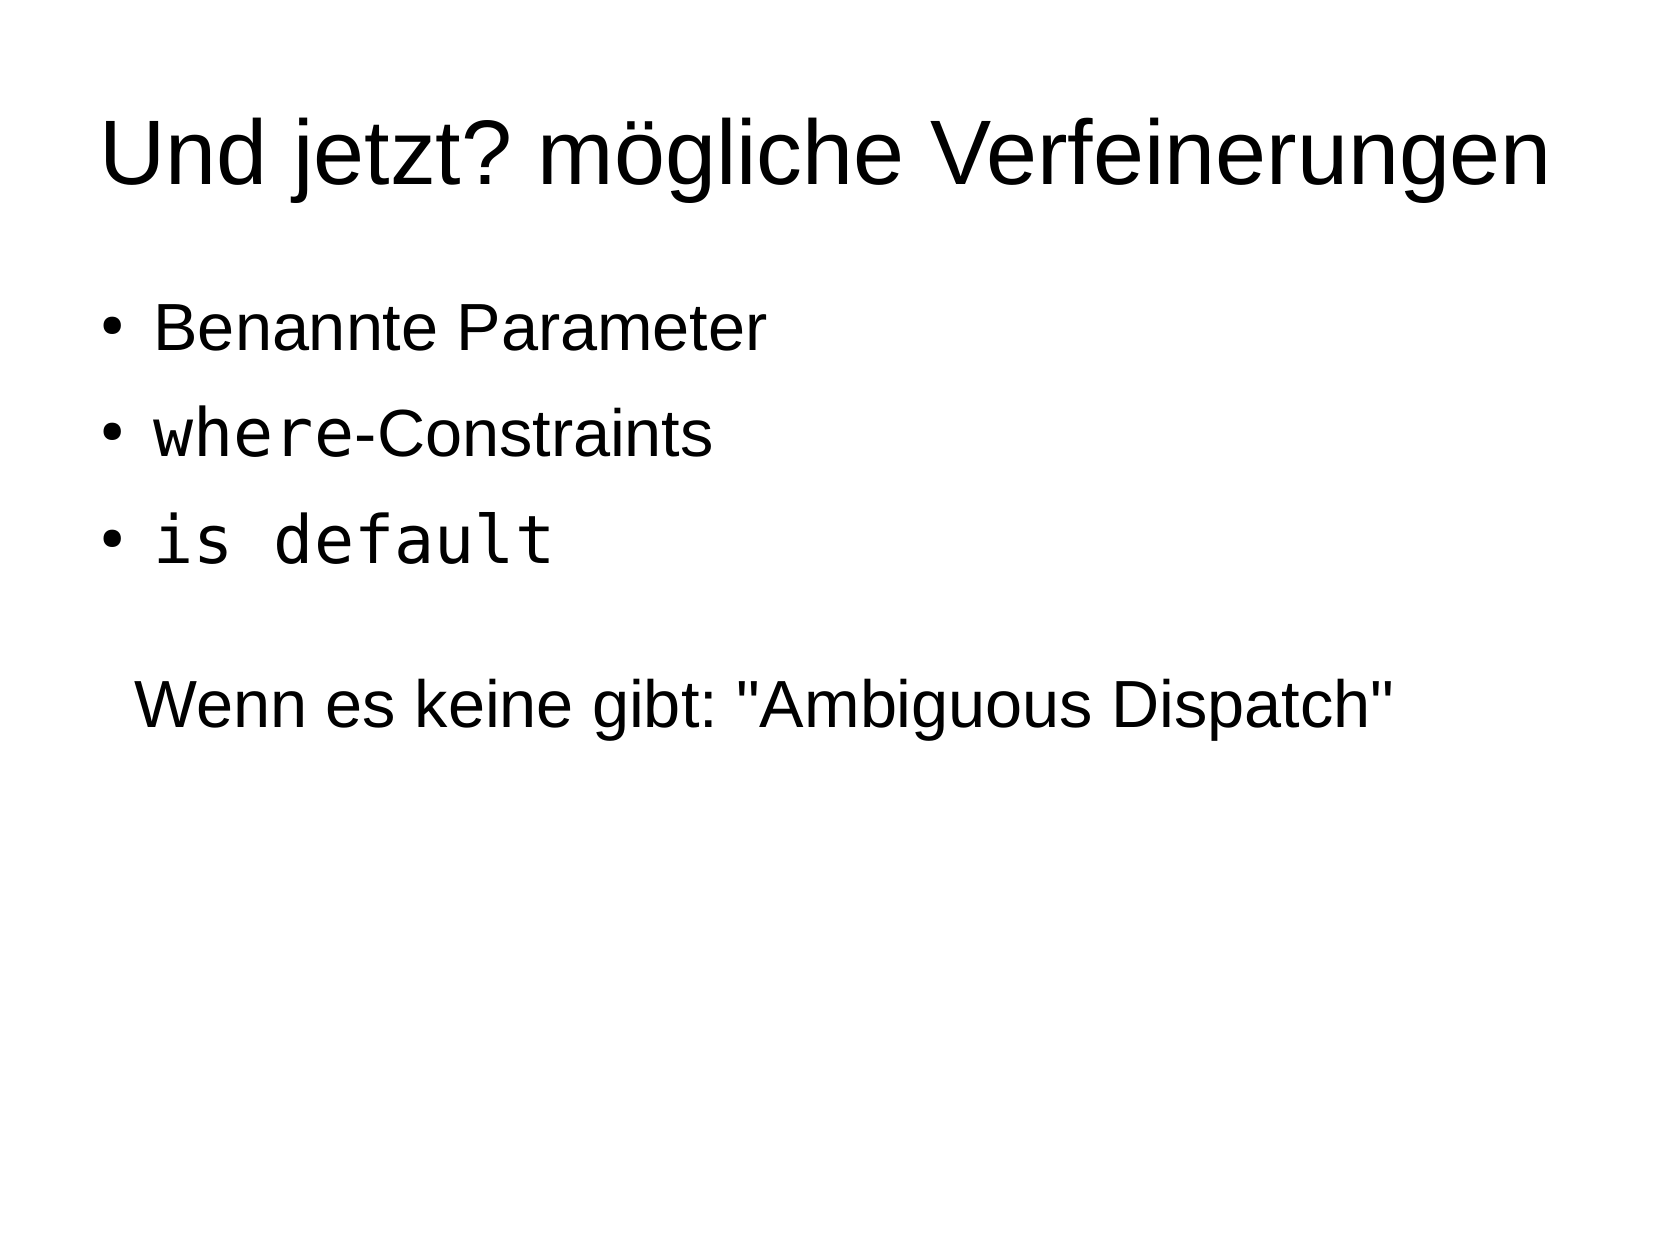

# Und jetzt? mögliche Verfeinerungen
Benannte Parameter
where-Constraints
is default
Wenn es keine gibt: "Ambiguous Dispatch"